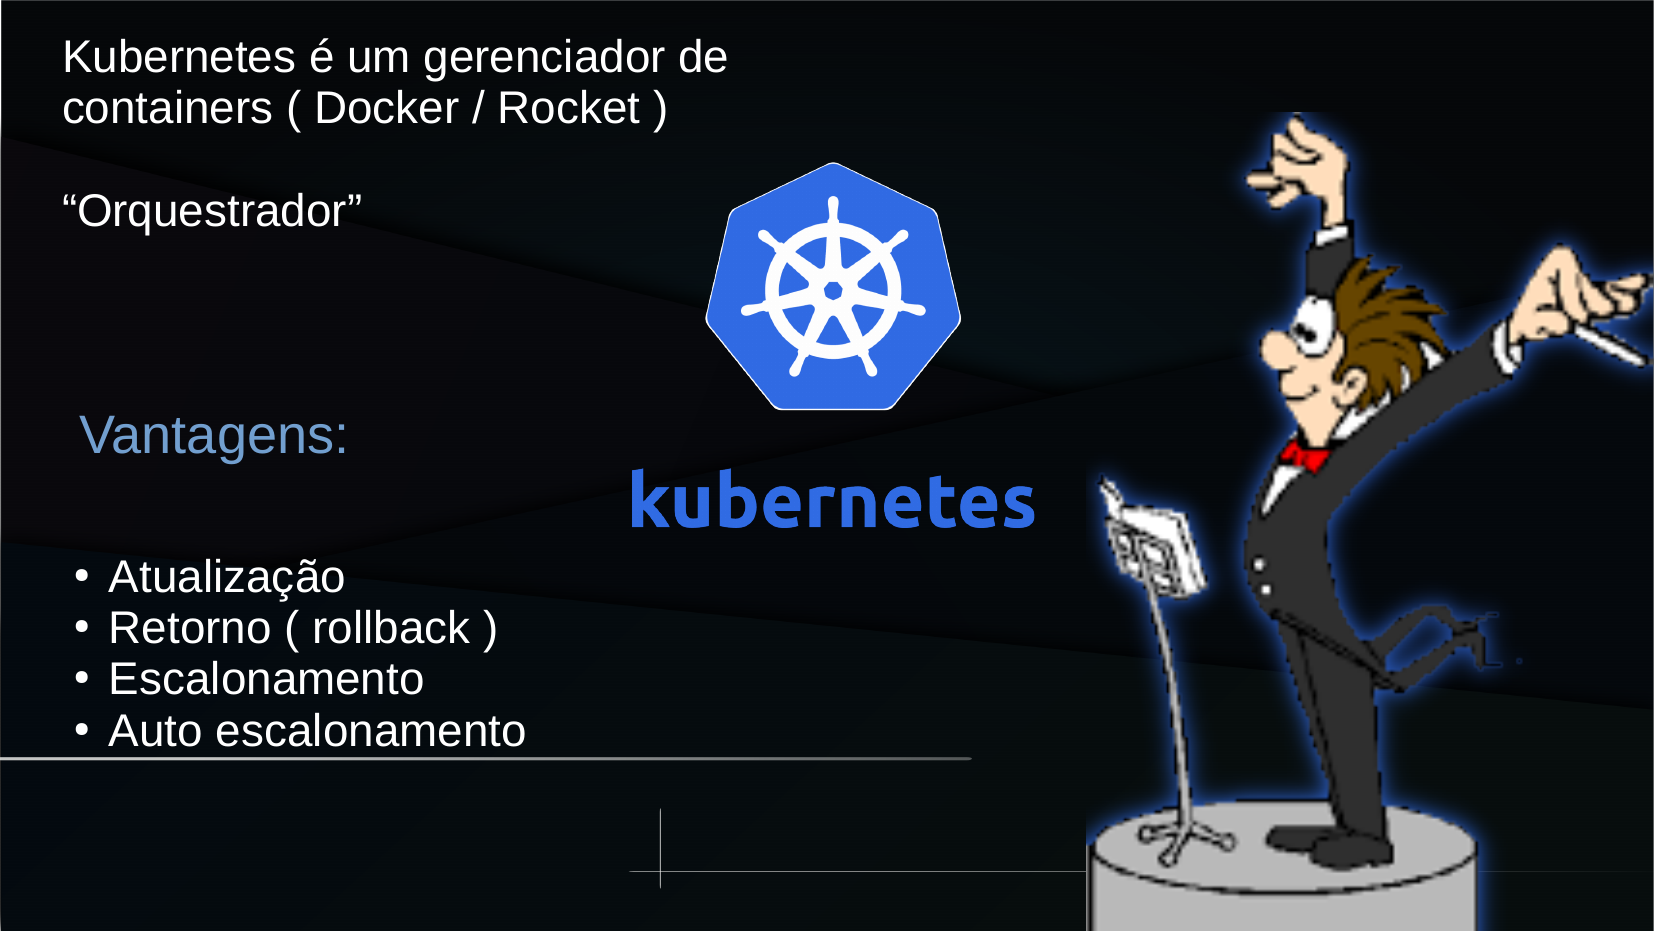

Kubernetes é um gerenciador de containers ( Docker / Rocket )
“Orquestrador”
Vantagens:
Atualização
Retorno ( rollback )
Escalonamento
Auto escalonamento